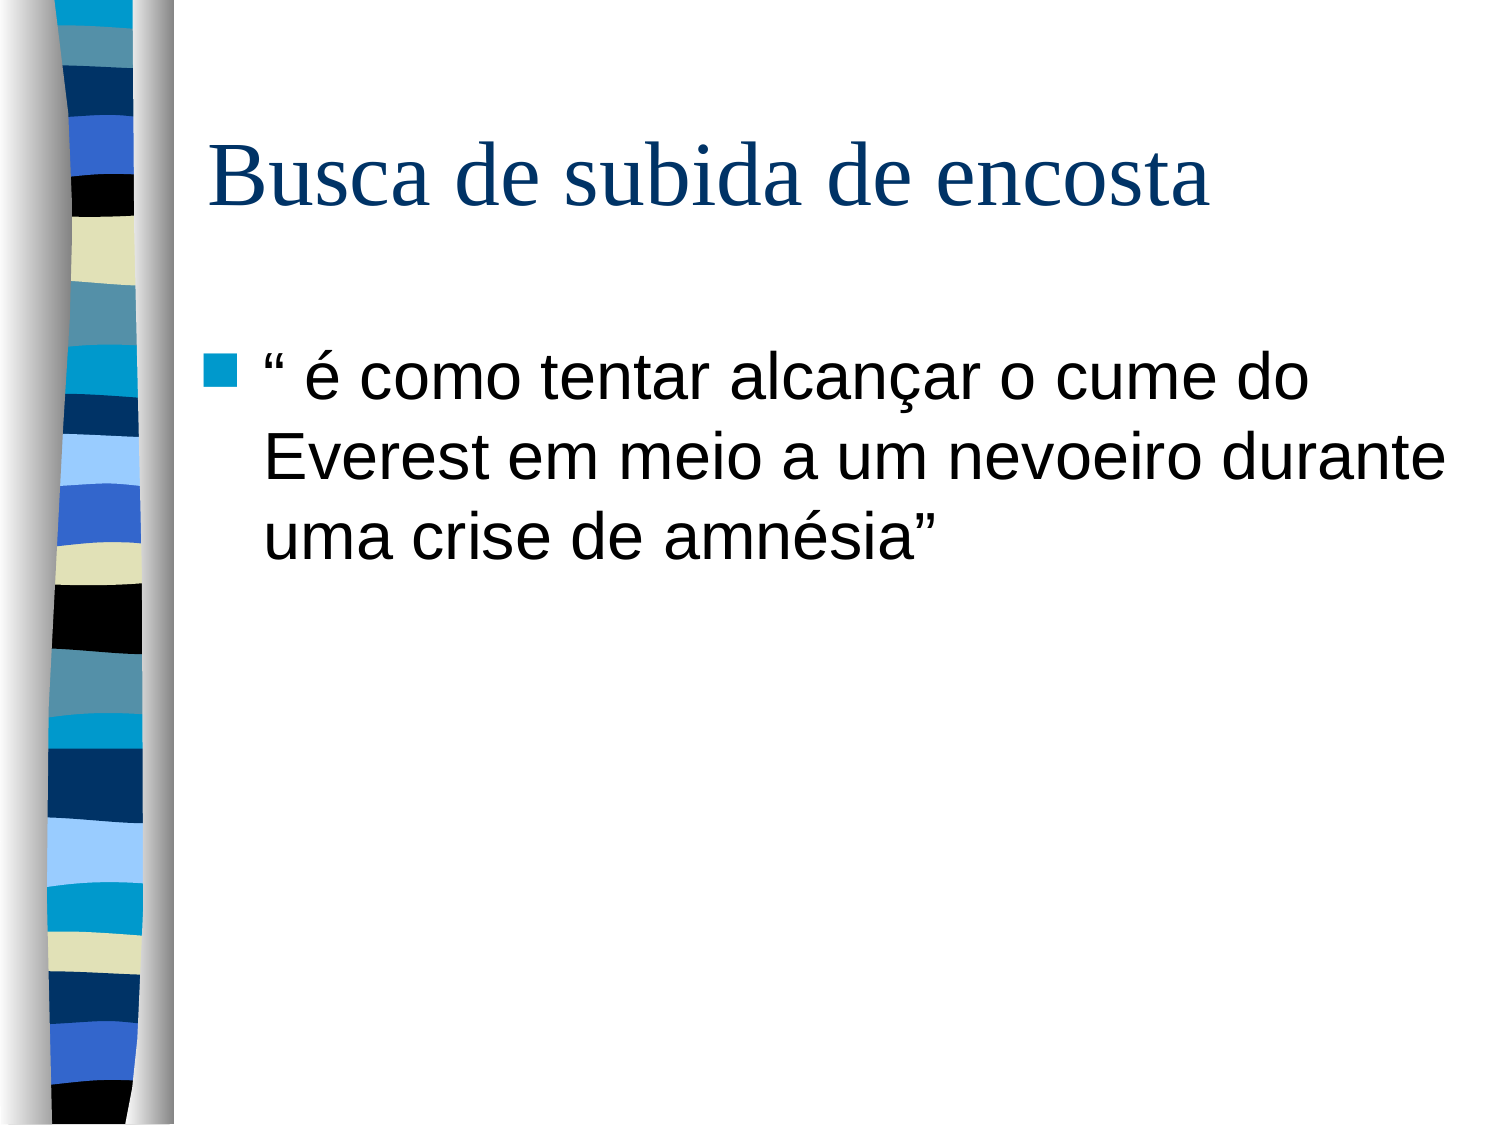

# Busca de subida de encosta
“ é como tentar alcançar o cume do Everest em meio a um nevoeiro durante uma crise de amnésia”